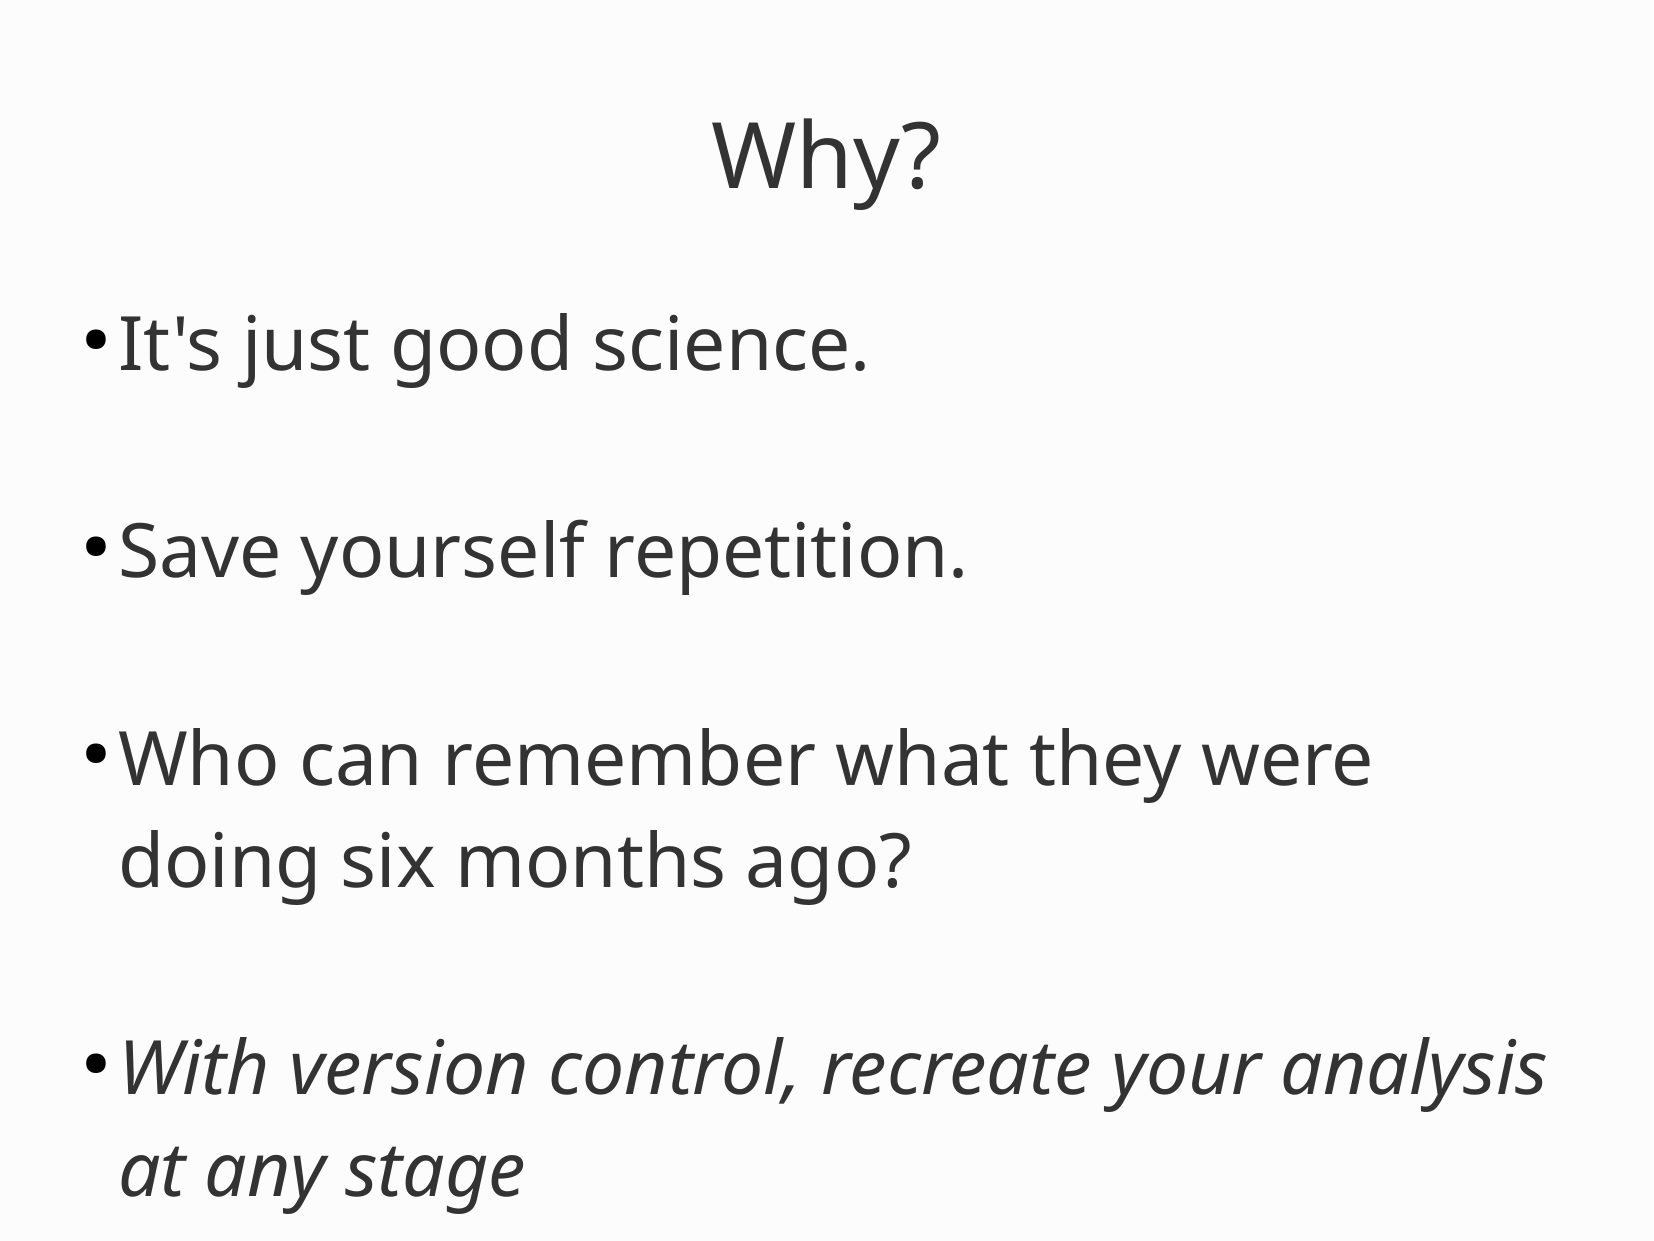

# Why?
It's just good science.
Save yourself repetition.
Who can remember what they were doing six months ago?
With version control, recreate your analysis at any stage